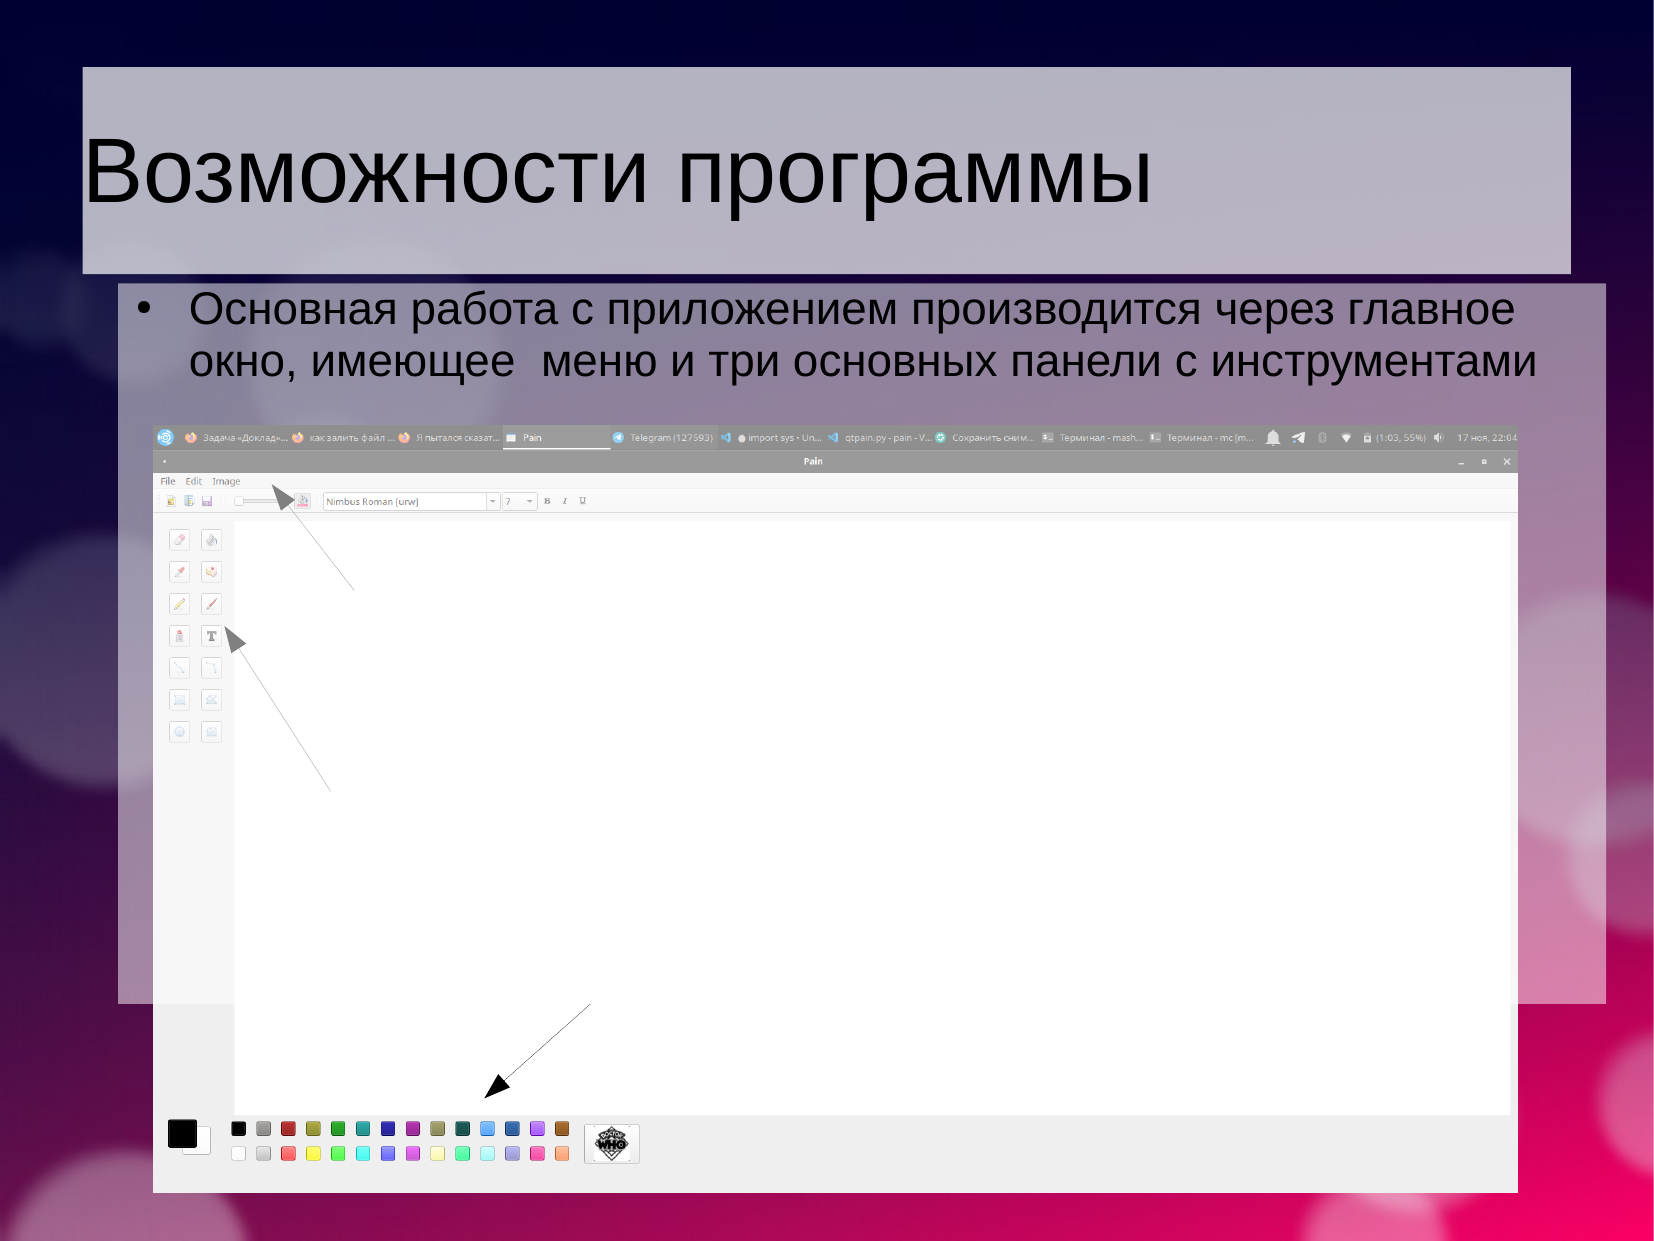

# Возможности программы
Основная работа с приложением производится через главное окно, имеющее меню и три основных панели с инструментами